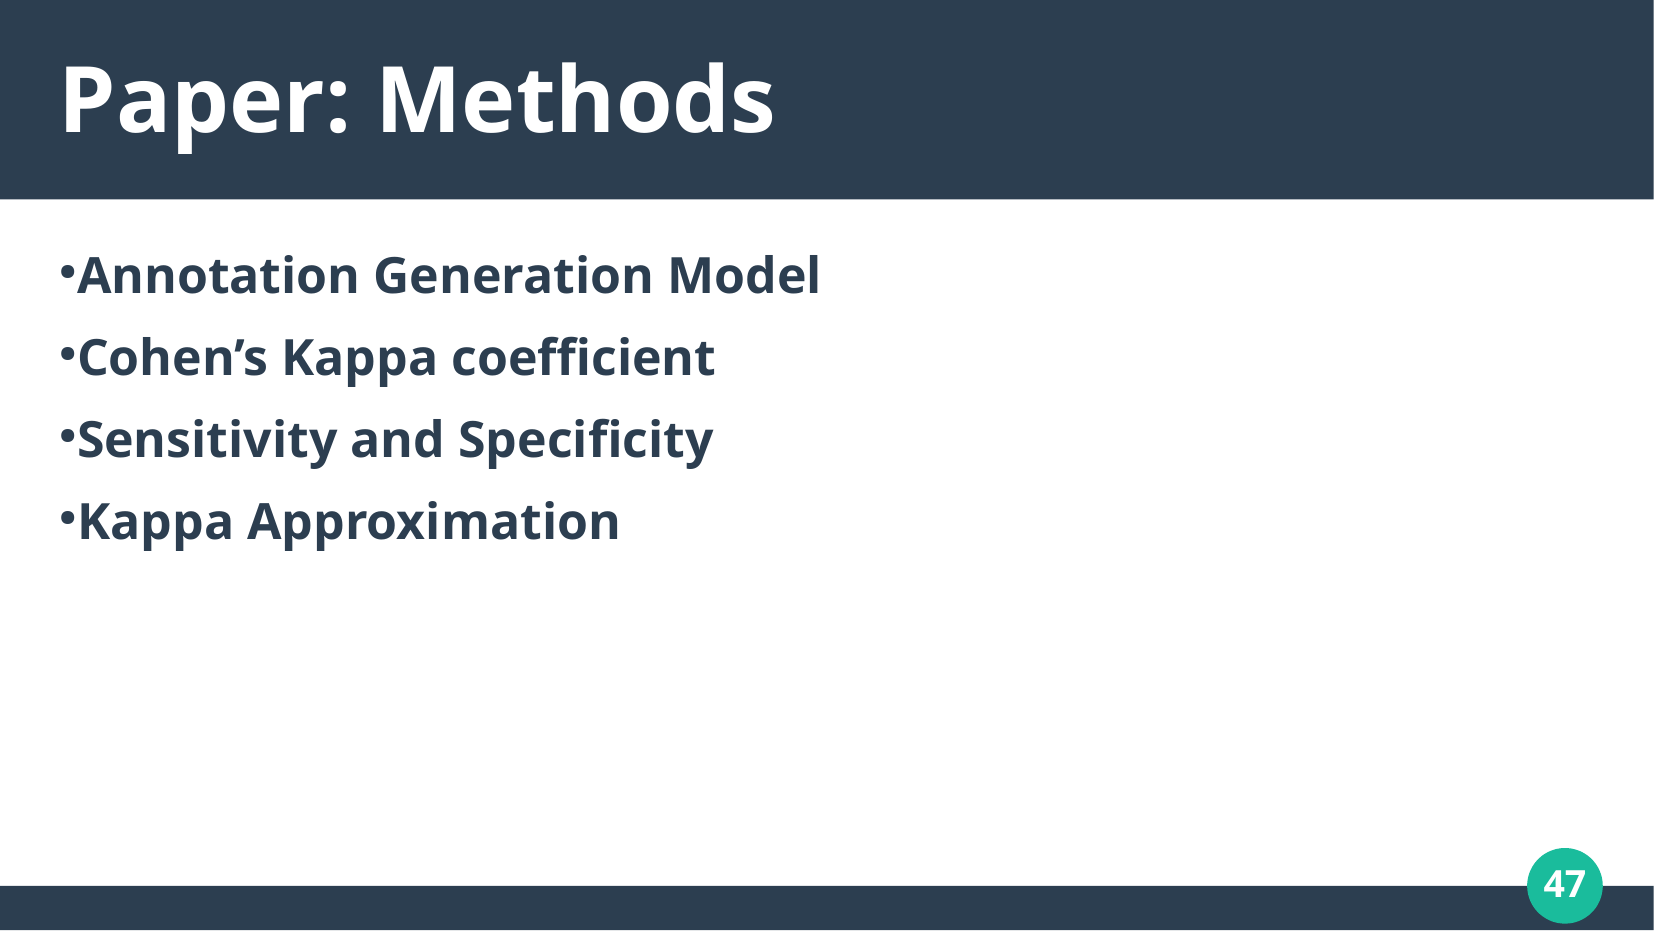

# Paper: Methods
Annotation Generation Model
Cohen’s Kappa coefficient
Sensitivity and Specificity
Kappa Approximation